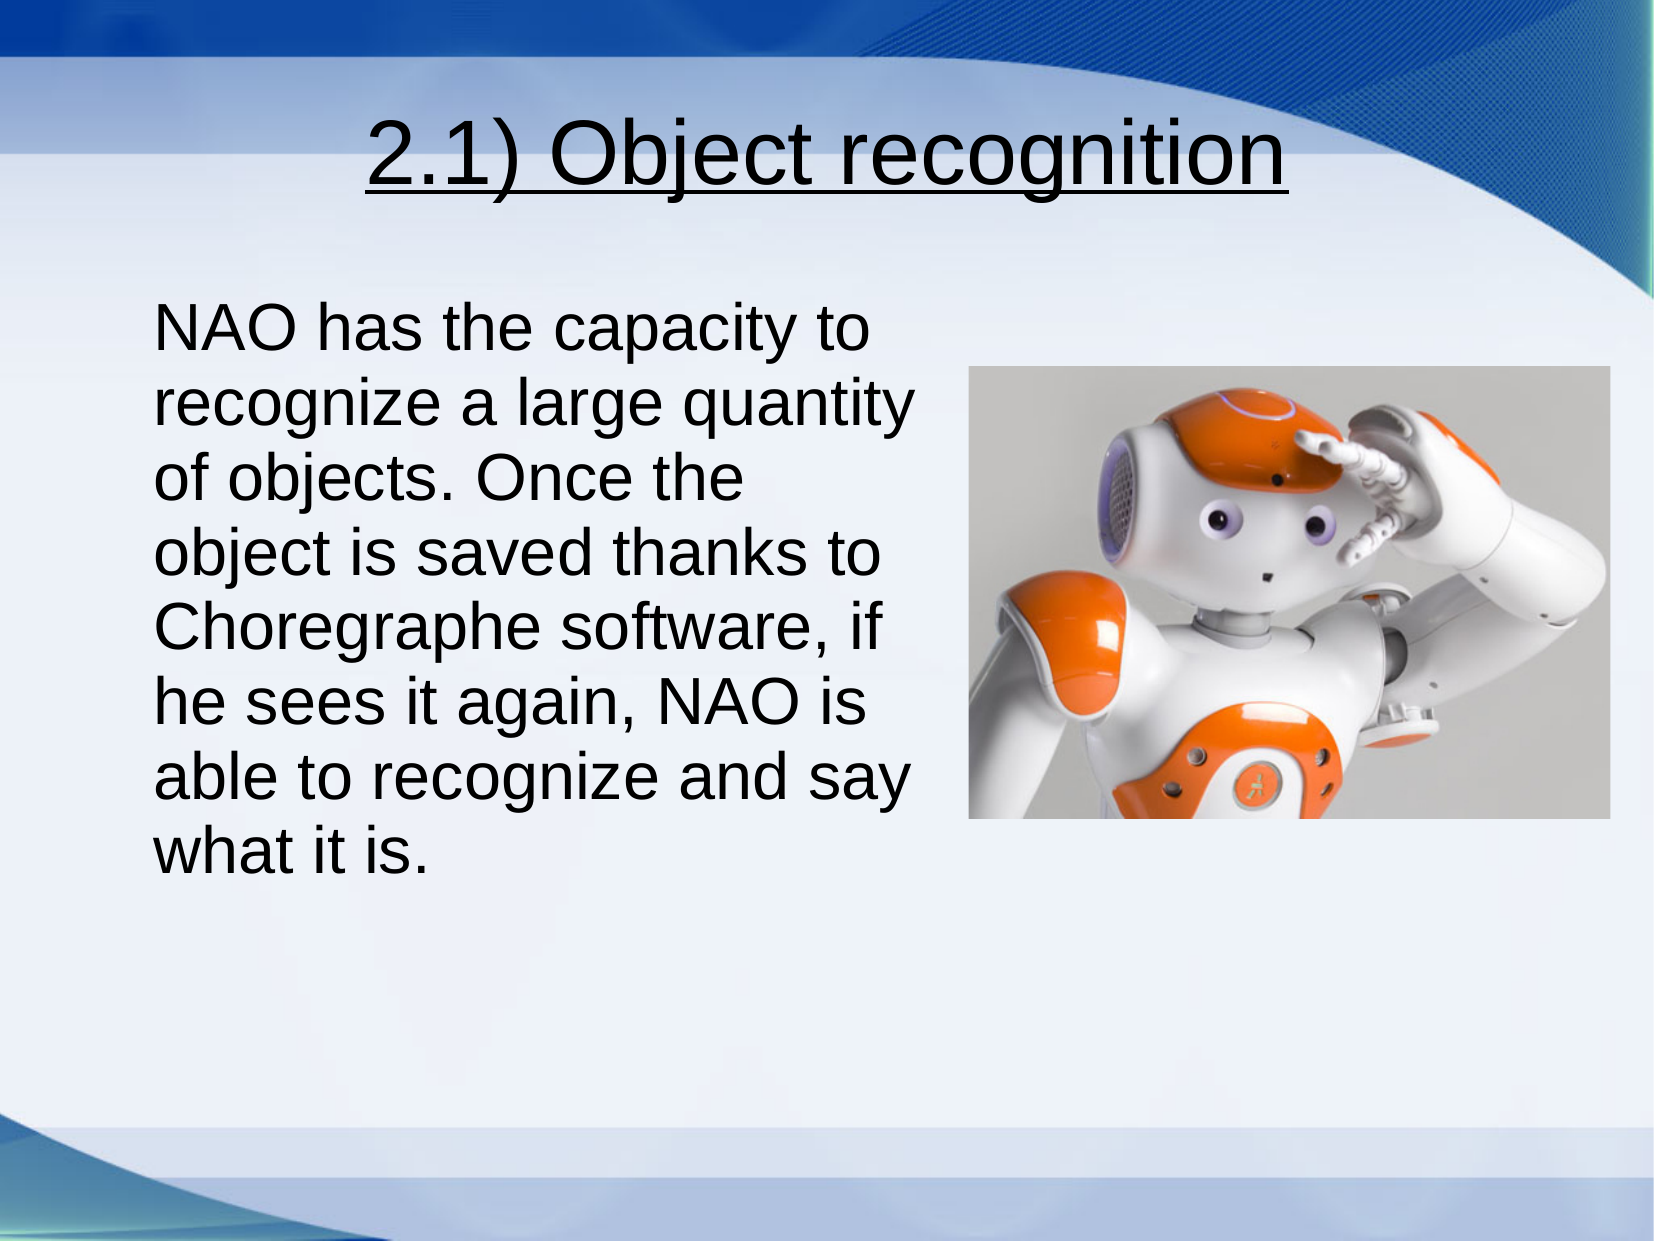

# 2.1) Object recognition
NAO has the capacity to recognize a large quantity of objects. Once the object is saved thanks to Choregraphe software, if he sees it again, NAO is able to recognize and say what it is.